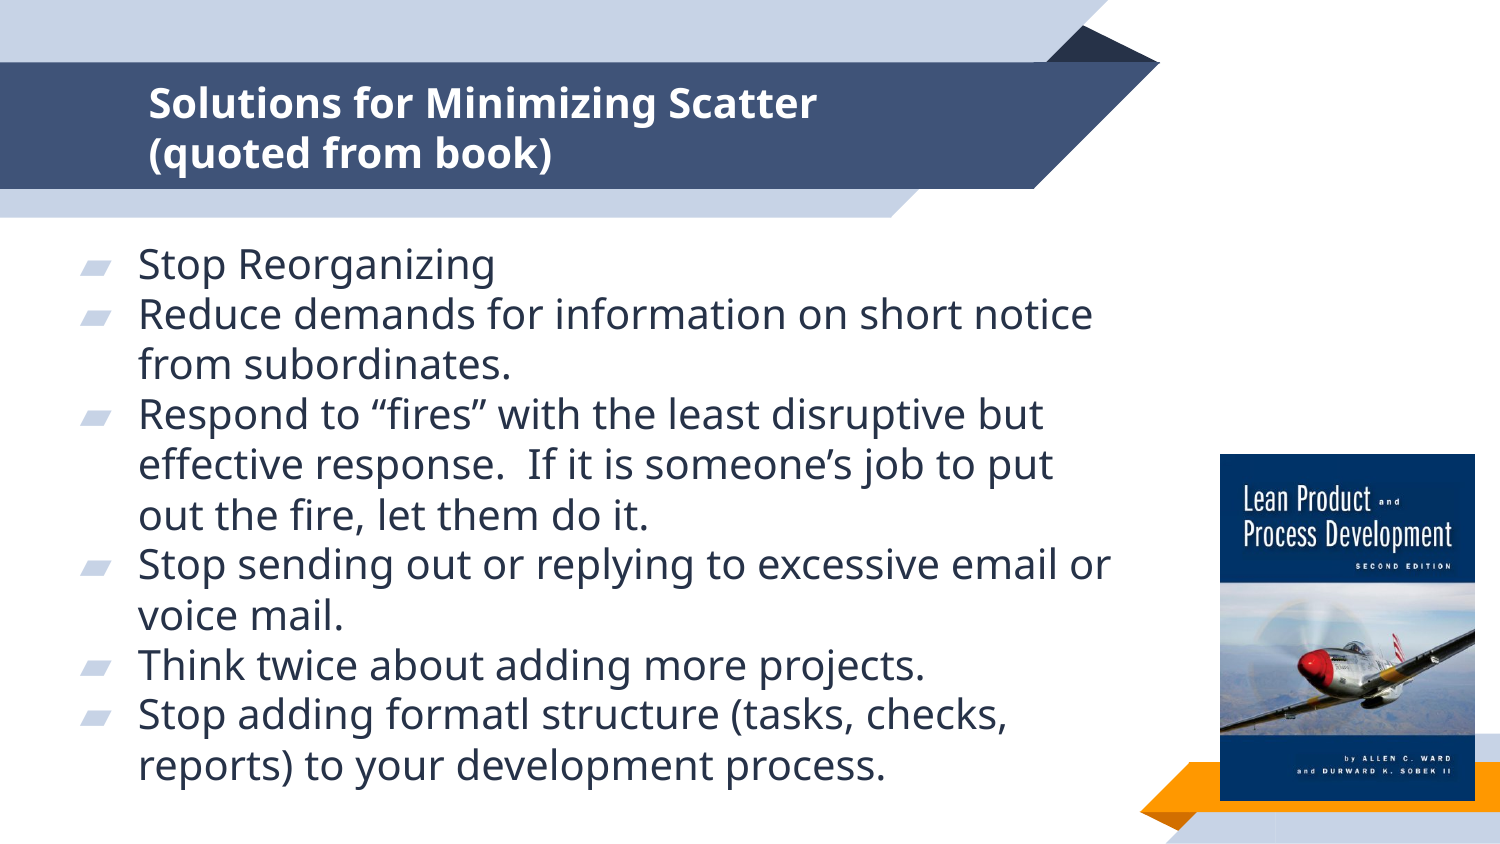

# Solutions for Minimizing Scatter (quoted from book)
Stop Reorganizing
Reduce demands for information on short notice from subordinates.
Respond to “fires” with the least disruptive but effective response. If it is someone’s job to put out the fire, let them do it.
Stop sending out or replying to excessive email or voice mail.
Think twice about adding more projects.
Stop adding formatl structure (tasks, checks, reports) to your development process.